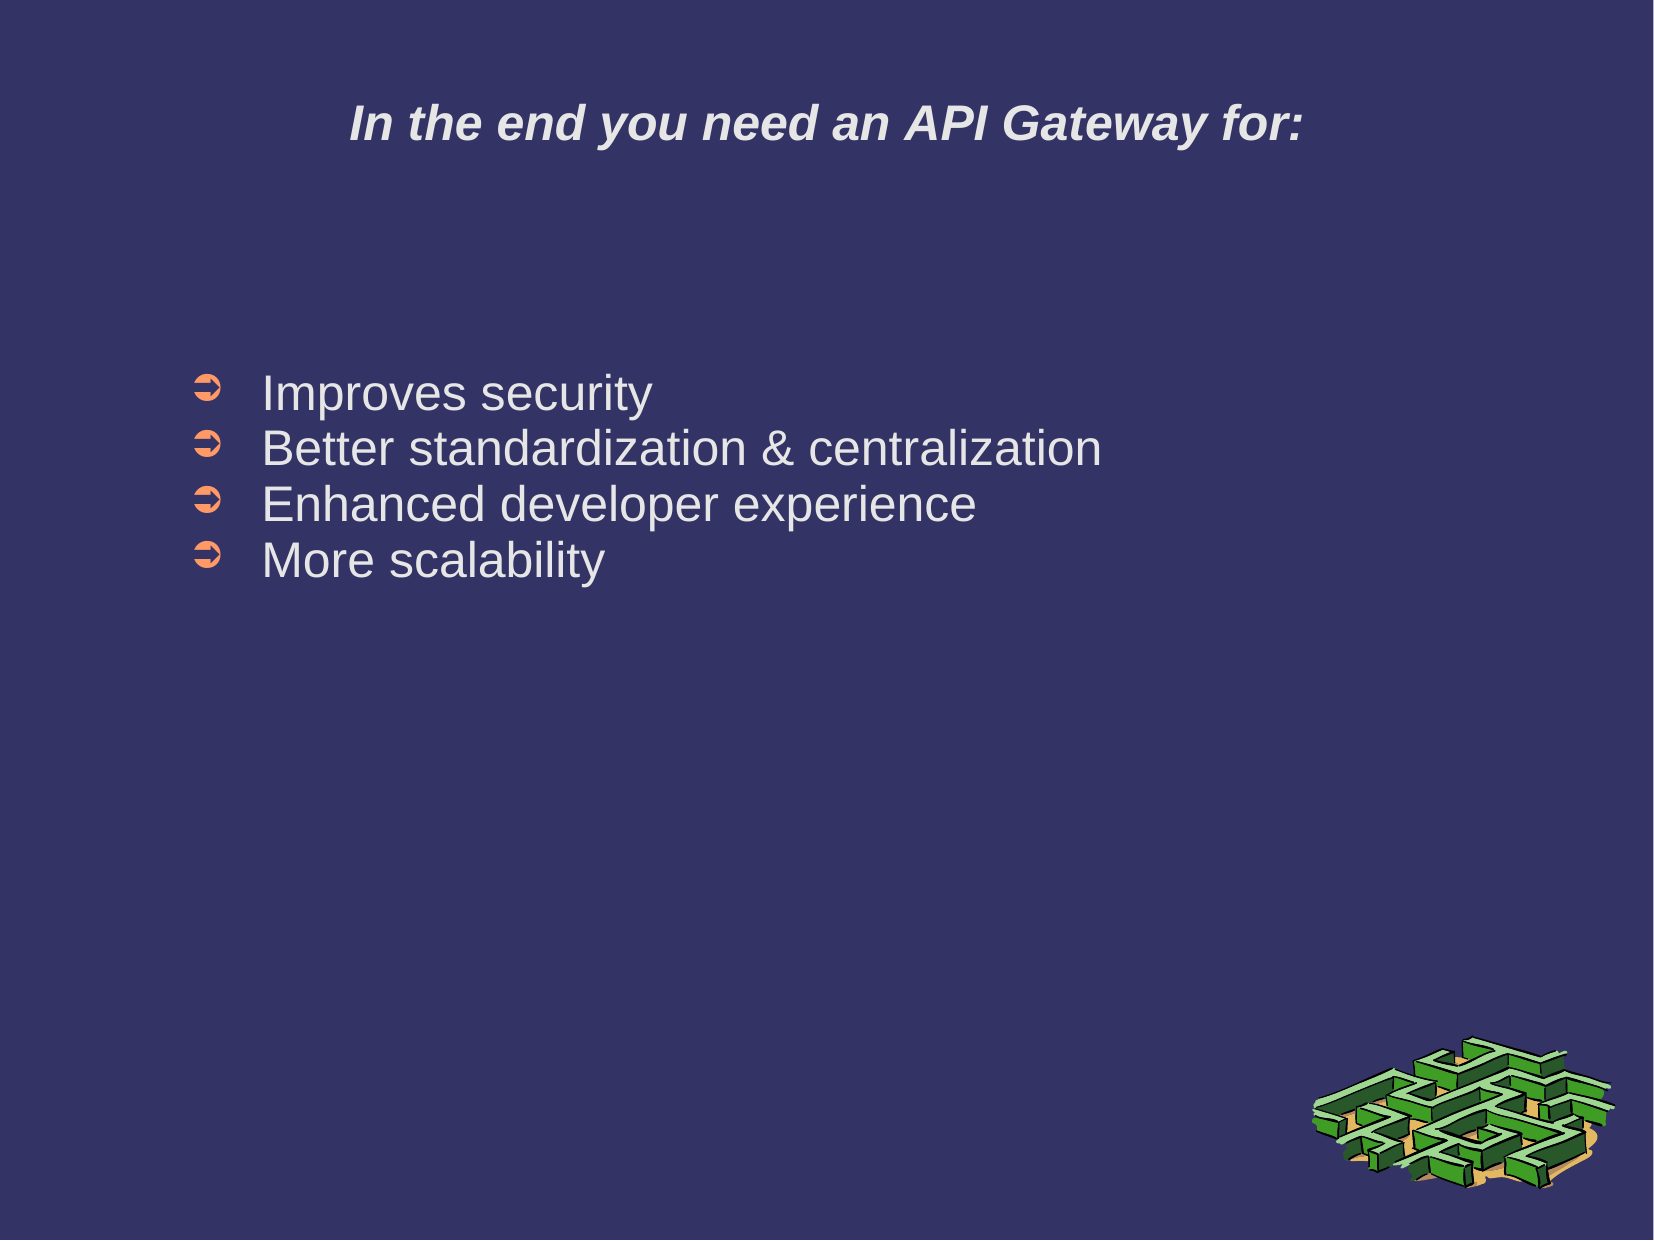

# In the end you need an API Gateway for:
Improves security
Better standardization & centralization
Enhanced developer experience
More scalability